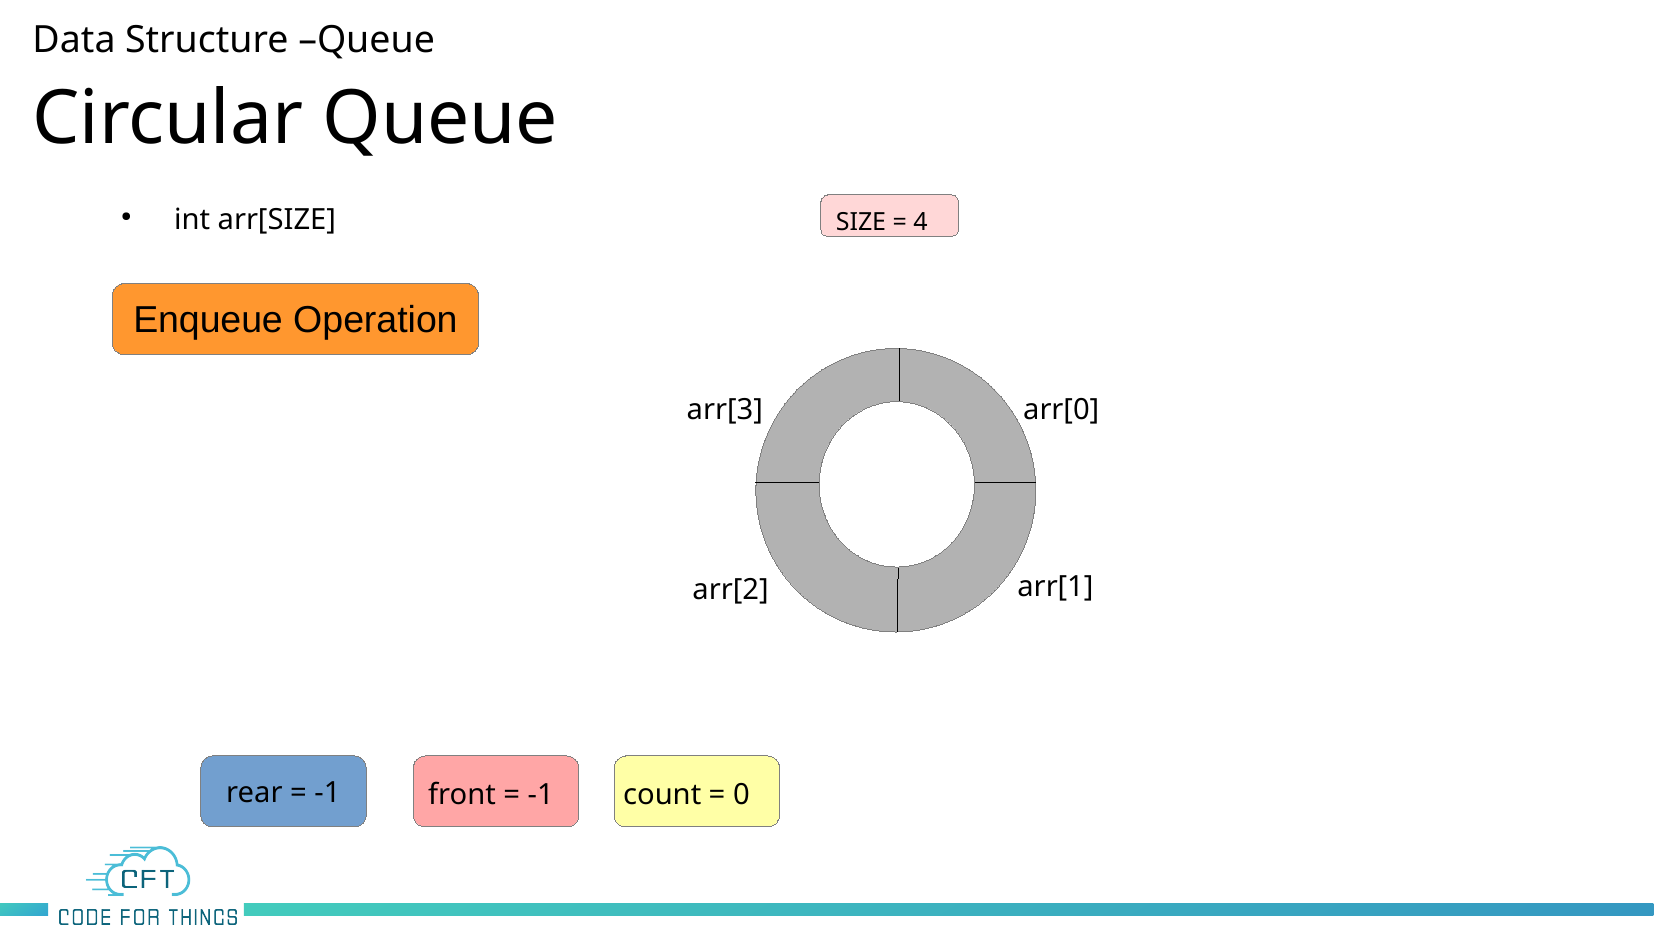

# Data Structure –Queue Circular Queue
int arr[SIZE]
SIZE = 4
Enqueue Operation
arr[3]
arr[0]
arr[1]
arr[2]
rear = -1
front = -1
count = 0